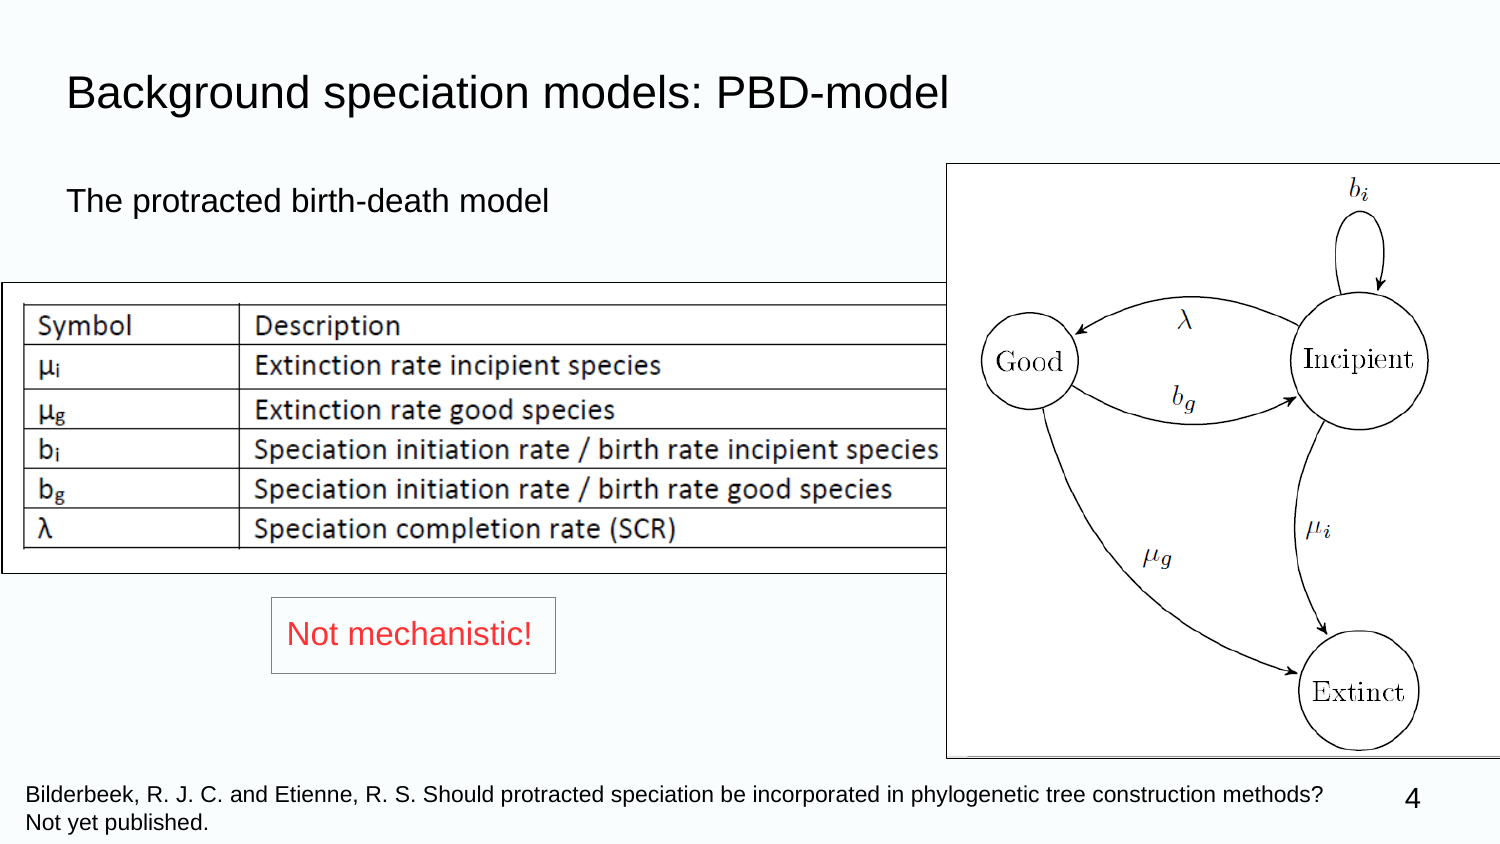

# Background speciation models: PBD-model
The protracted birth-death model
Not mechanistic!
Bilderbeek, R. J. C. and Etienne, R. S. Should protracted speciation be incorporated in phylogenetic tree construction methods? Not yet published.